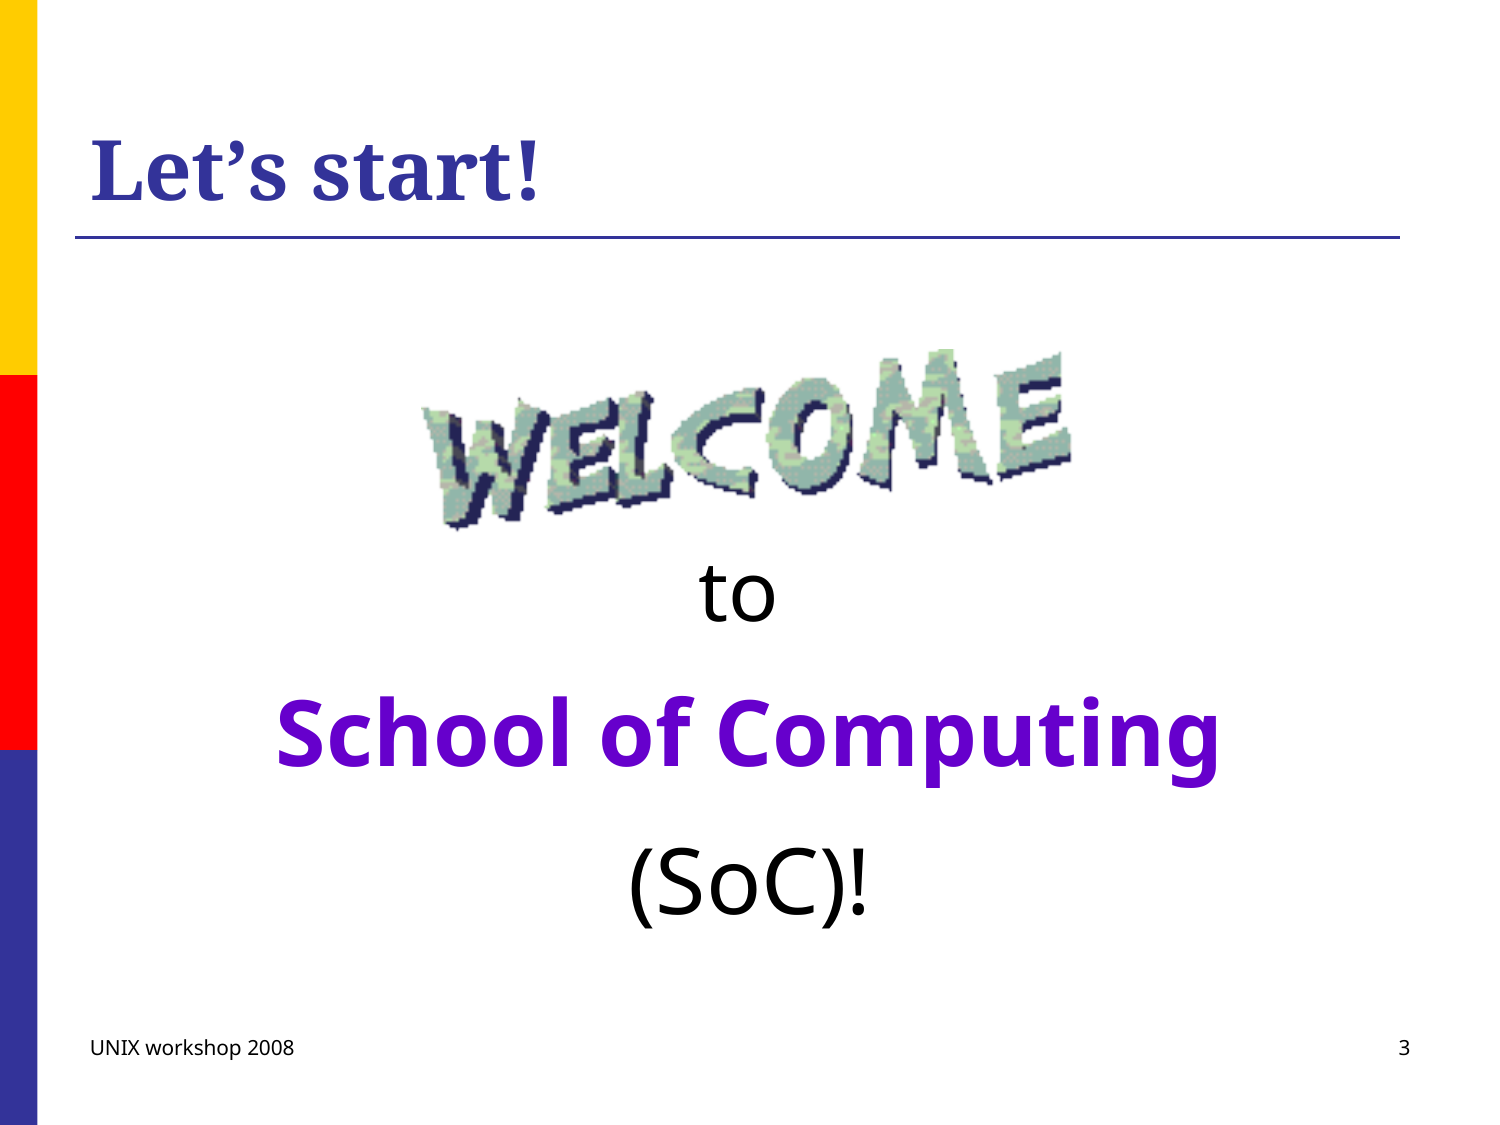

# Let’s start!
to
School of Computing
(SoC)!
UNIX workshop 2008